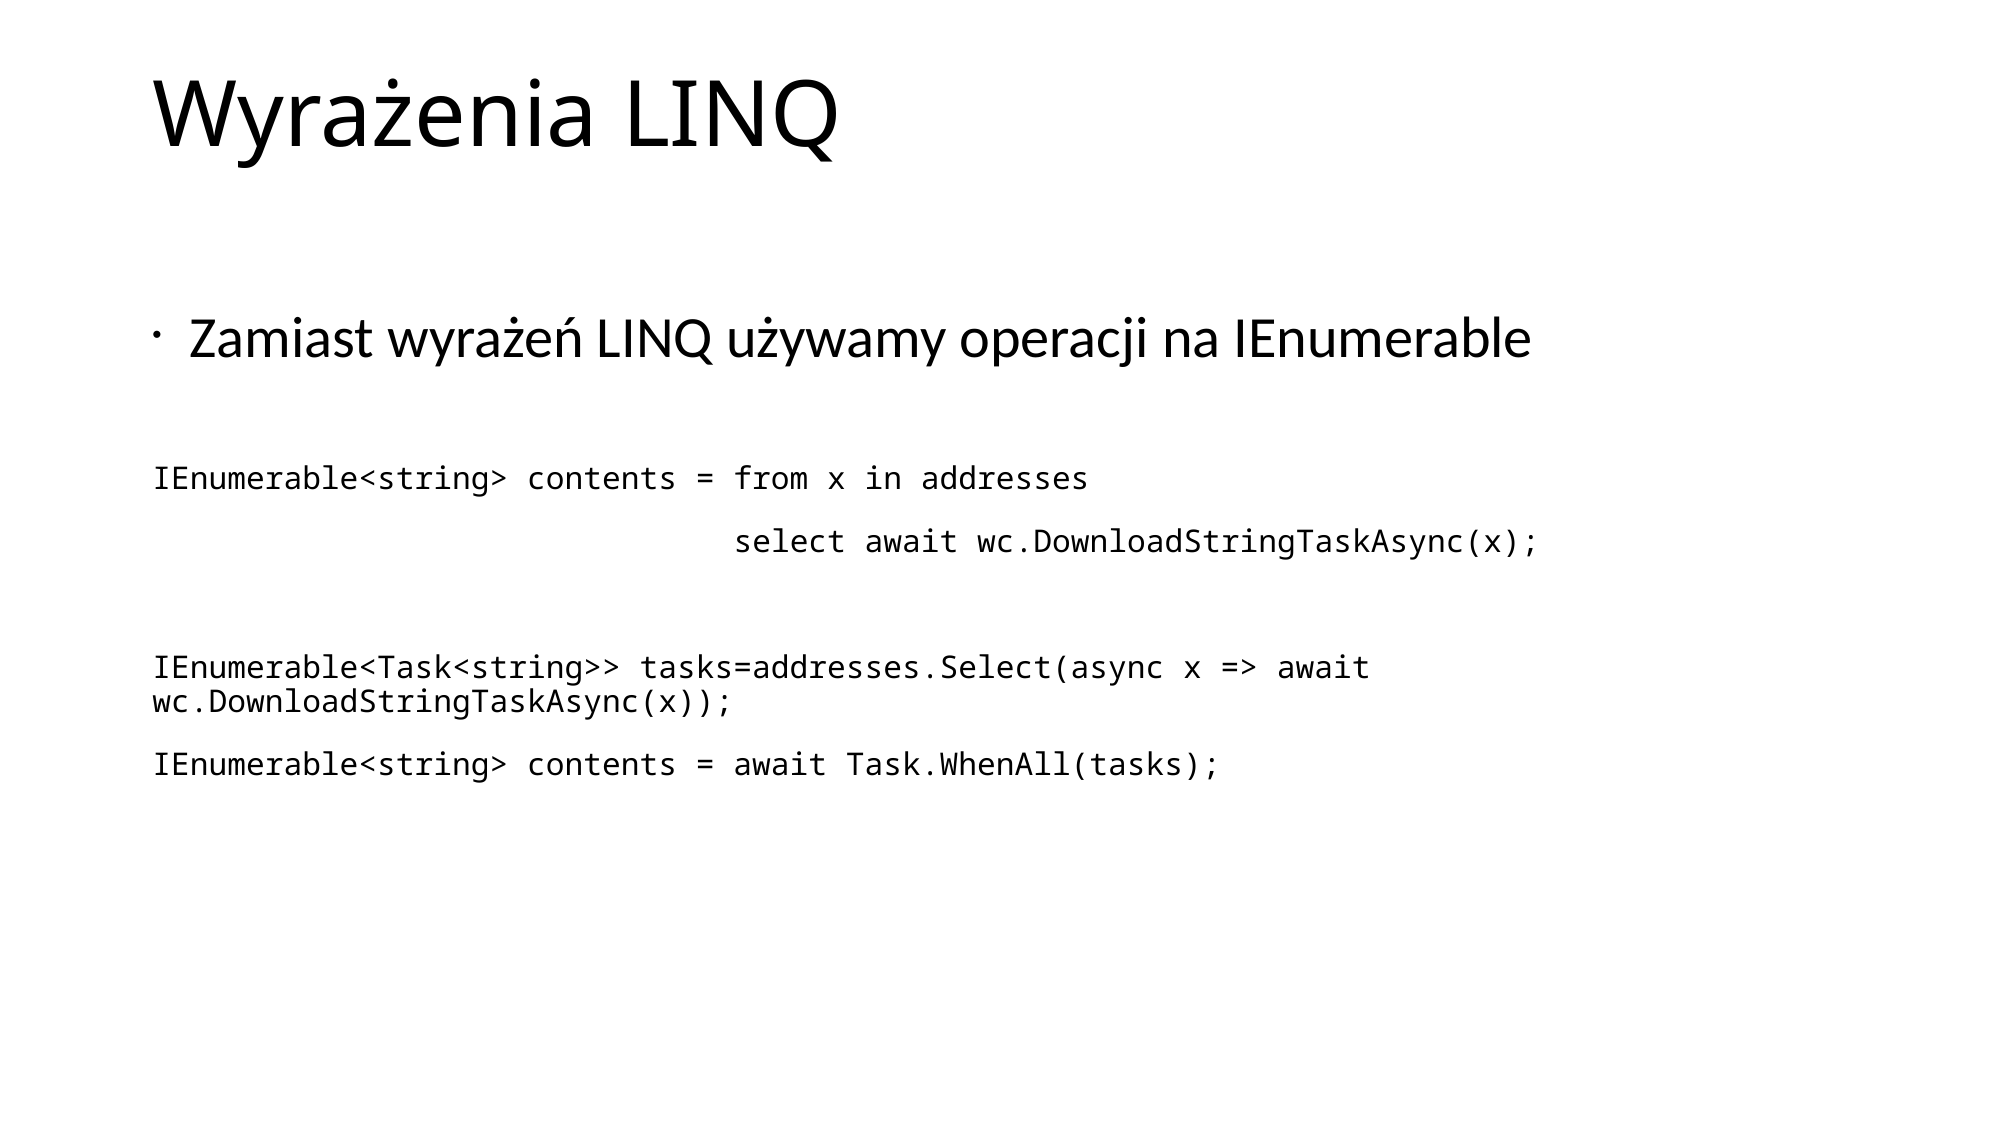

# Wyrażenia LINQ
Zamiast wyrażeń LINQ używamy operacji na IEnumerable
IEnumerable<string> contents = from x in addresses
 select await wc.DownloadStringTaskAsync(x);
IEnumerable<Task<string>> tasks=addresses.Select(async x => await wc.DownloadStringTaskAsync(x));
IEnumerable<string> contents = await Task.WhenAll(tasks);